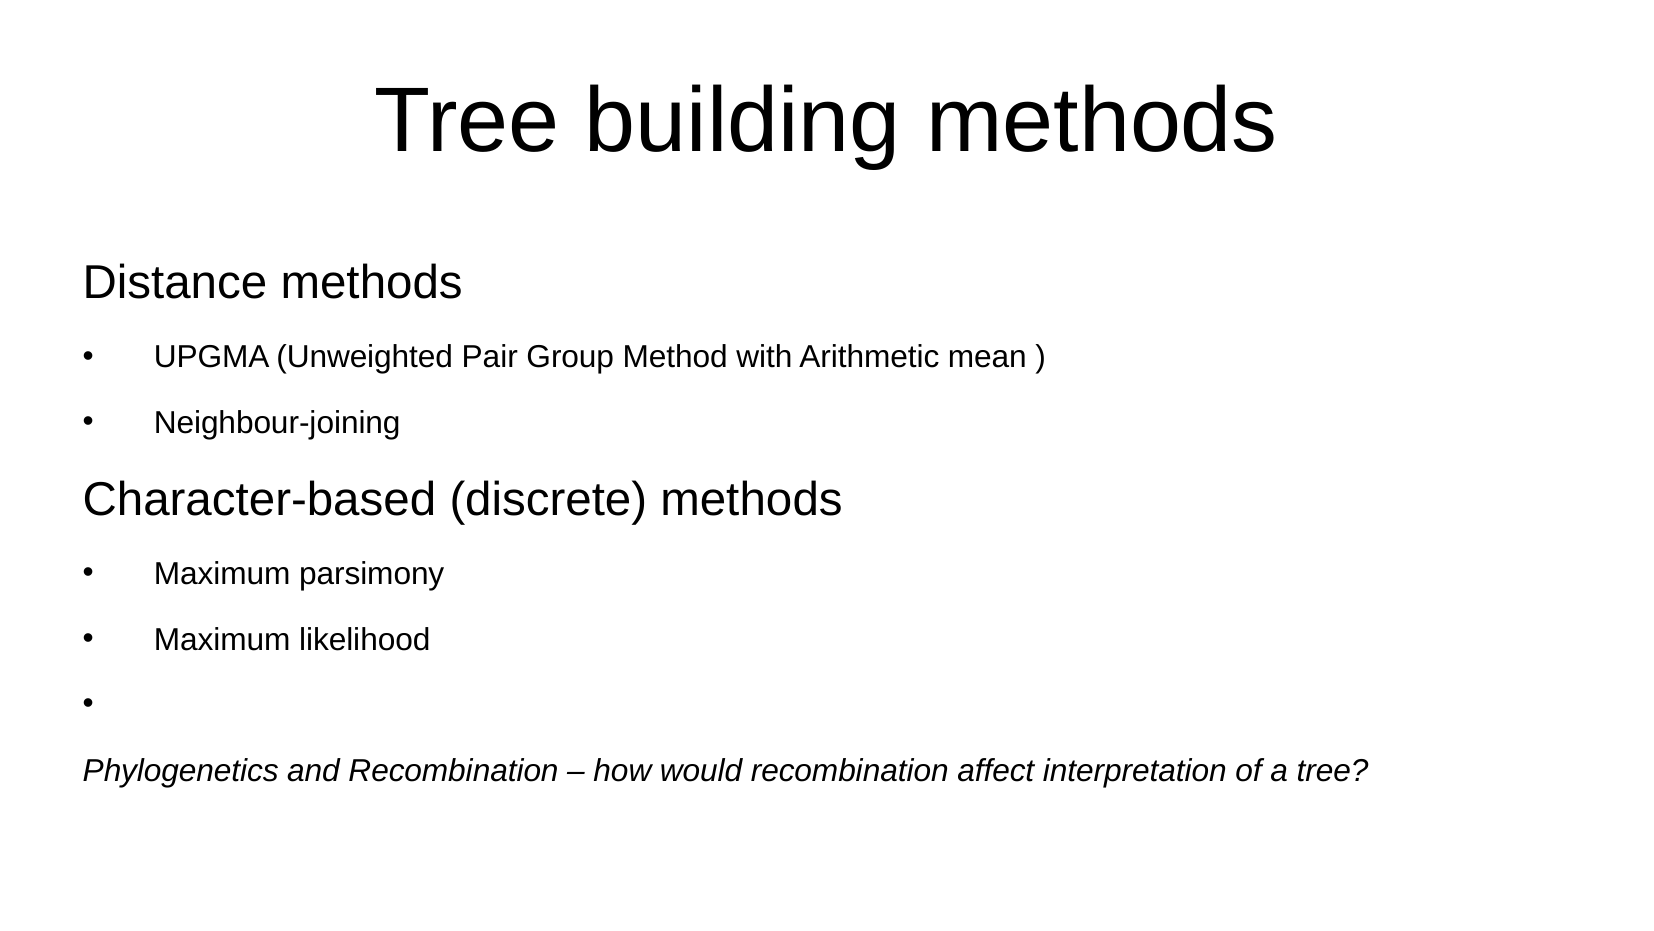

# Tree building methods
Distance methods
UPGMA (Unweighted Pair Group Method with Arithmetic mean )
Neighbour-joining
Character-based (discrete) methods
Maximum parsimony
Maximum likelihood
Phylogenetics and Recombination – how would recombination affect interpretation of a tree?